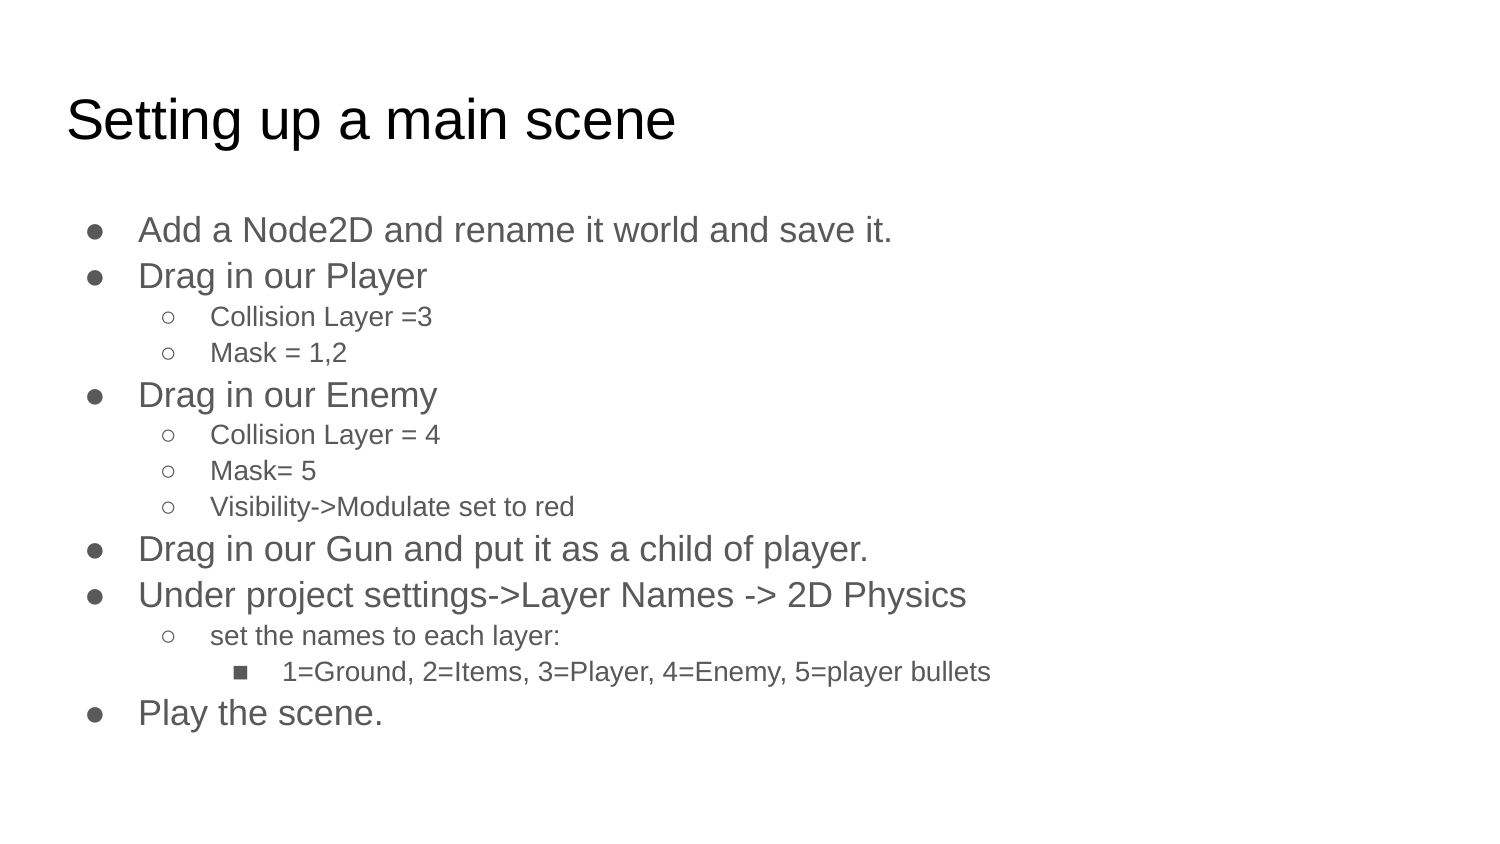

# Setting up a main scene
Add a Node2D and rename it world and save it.
Drag in our Player
Collision Layer =3
Mask = 1,2
Drag in our Enemy
Collision Layer = 4
Mask= 5
Visibility->Modulate set to red
Drag in our Gun and put it as a child of player.
Under project settings->Layer Names -> 2D Physics
set the names to each layer:
1=Ground, 2=Items, 3=Player, 4=Enemy, 5=player bullets
Play the scene.